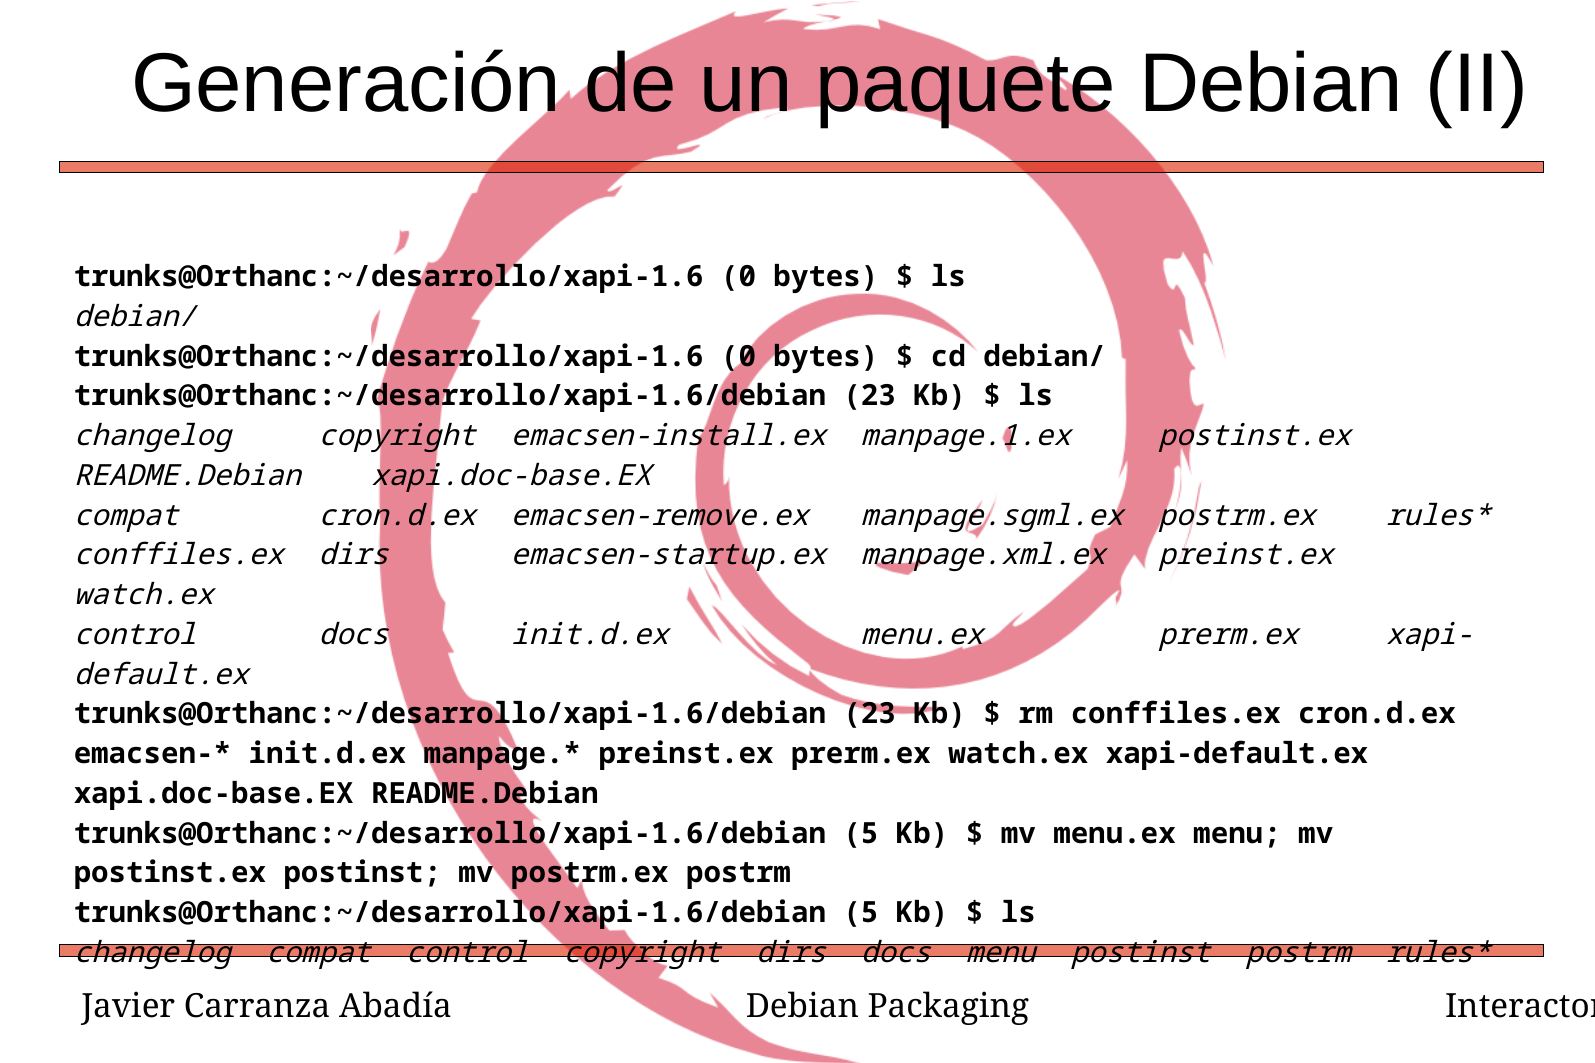

# Generación de un paquete Debian (II)
trunks@Orthanc:~/desarrollo/xapi-1.6 (0 bytes) $ ls
debian/
trunks@Orthanc:~/desarrollo/xapi-1.6 (0 bytes) $ cd debian/
trunks@Orthanc:~/desarrollo/xapi-1.6/debian (23 Kb) $ ls
changelog copyright emacsen-install.ex manpage.1.ex postinst.ex README.Debian xapi.doc-base.EX
compat cron.d.ex emacsen-remove.ex manpage.sgml.ex postrm.ex rules*
conffiles.ex dirs emacsen-startup.ex manpage.xml.ex preinst.ex watch.ex
control docs init.d.ex menu.ex prerm.ex xapi-default.ex
trunks@Orthanc:~/desarrollo/xapi-1.6/debian (23 Kb) $ rm conffiles.ex cron.d.ex emacsen-* init.d.ex manpage.* preinst.ex prerm.ex watch.ex xapi-default.ex xapi.doc-base.EX README.Debian
trunks@Orthanc:~/desarrollo/xapi-1.6/debian (5 Kb) $ mv menu.ex menu; mv postinst.ex postinst; mv postrm.ex postrm
trunks@Orthanc:~/desarrollo/xapi-1.6/debian (5 Kb) $ ls
changelog compat control copyright dirs docs menu postinst postrm rules*
Javier Carranza Abadía				Debian Packaging 						 Interactors